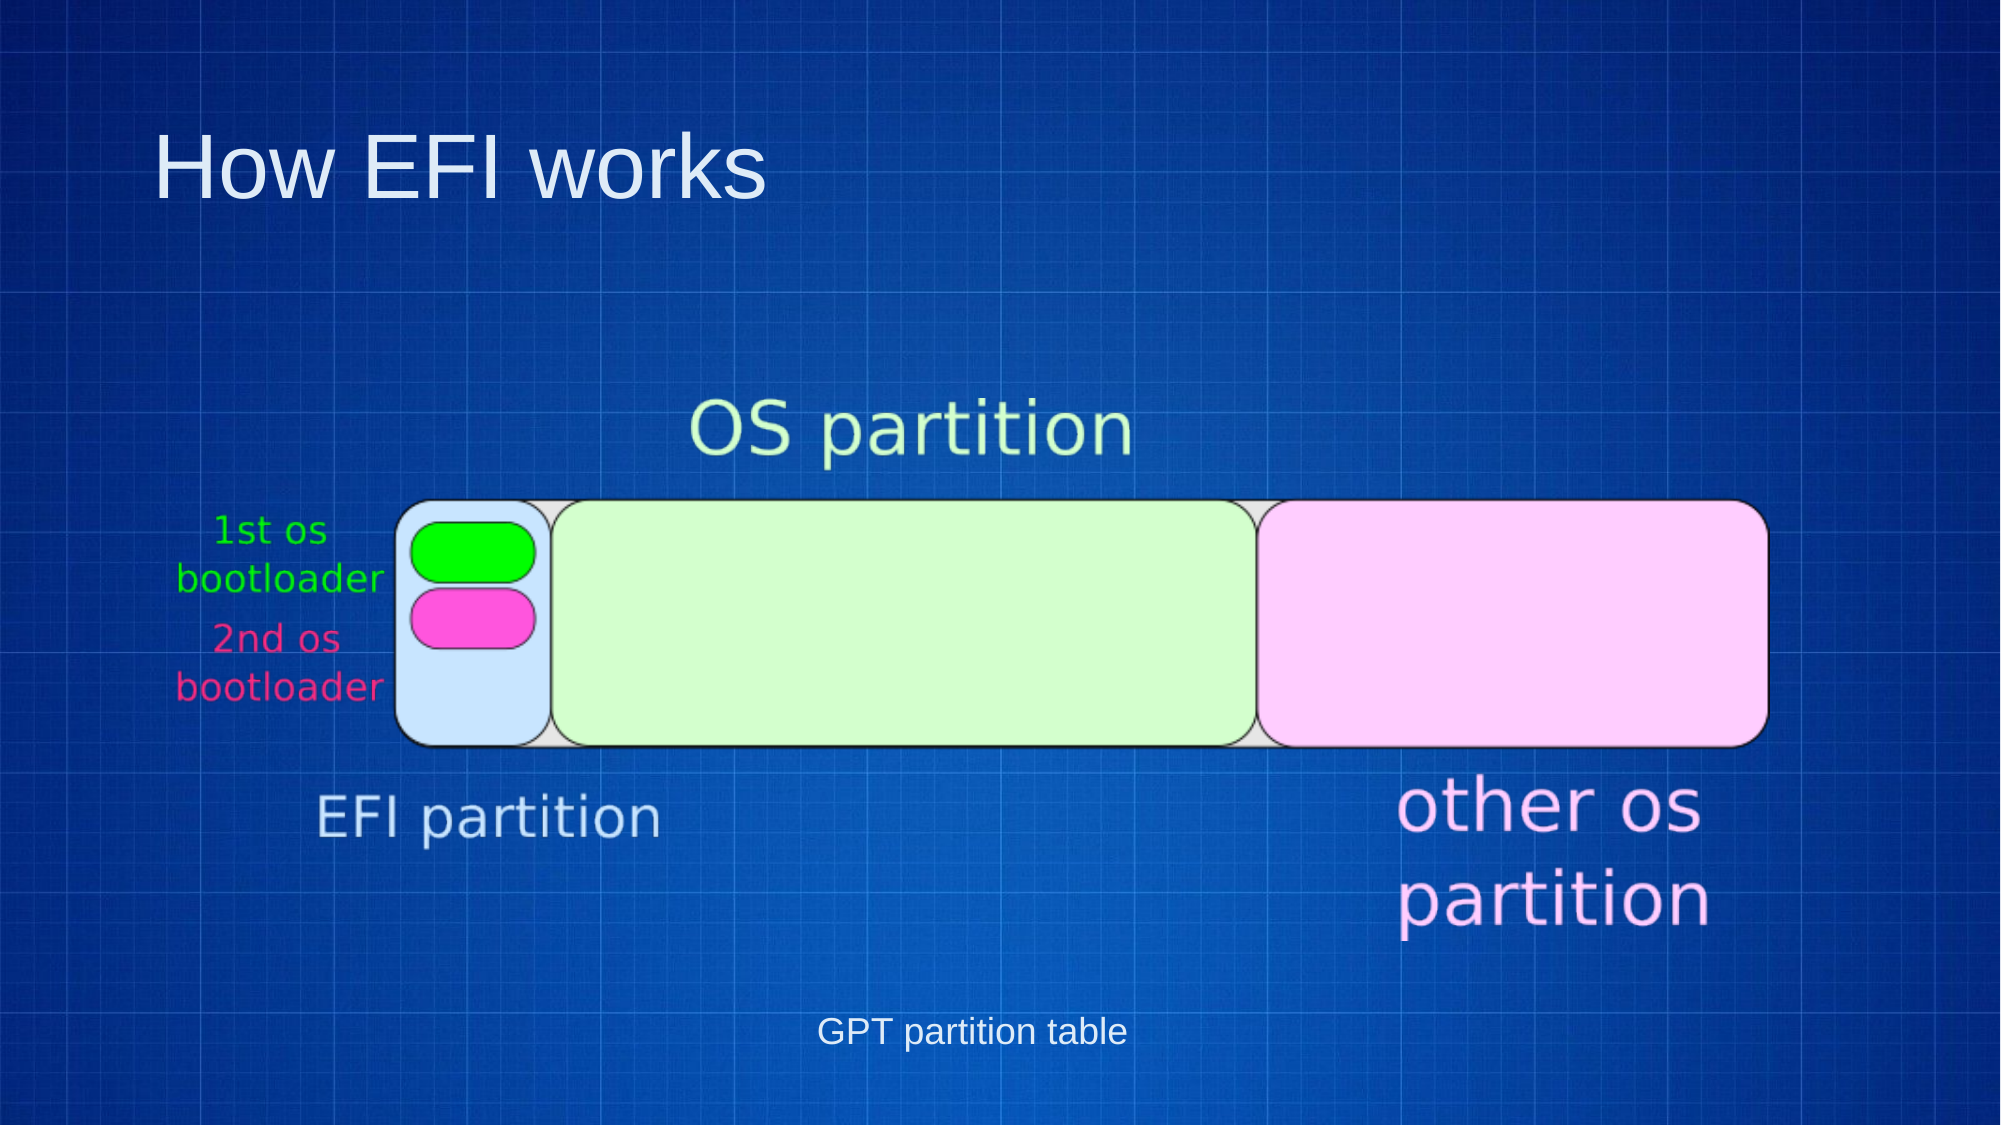

# How EFI works
GPT partition table